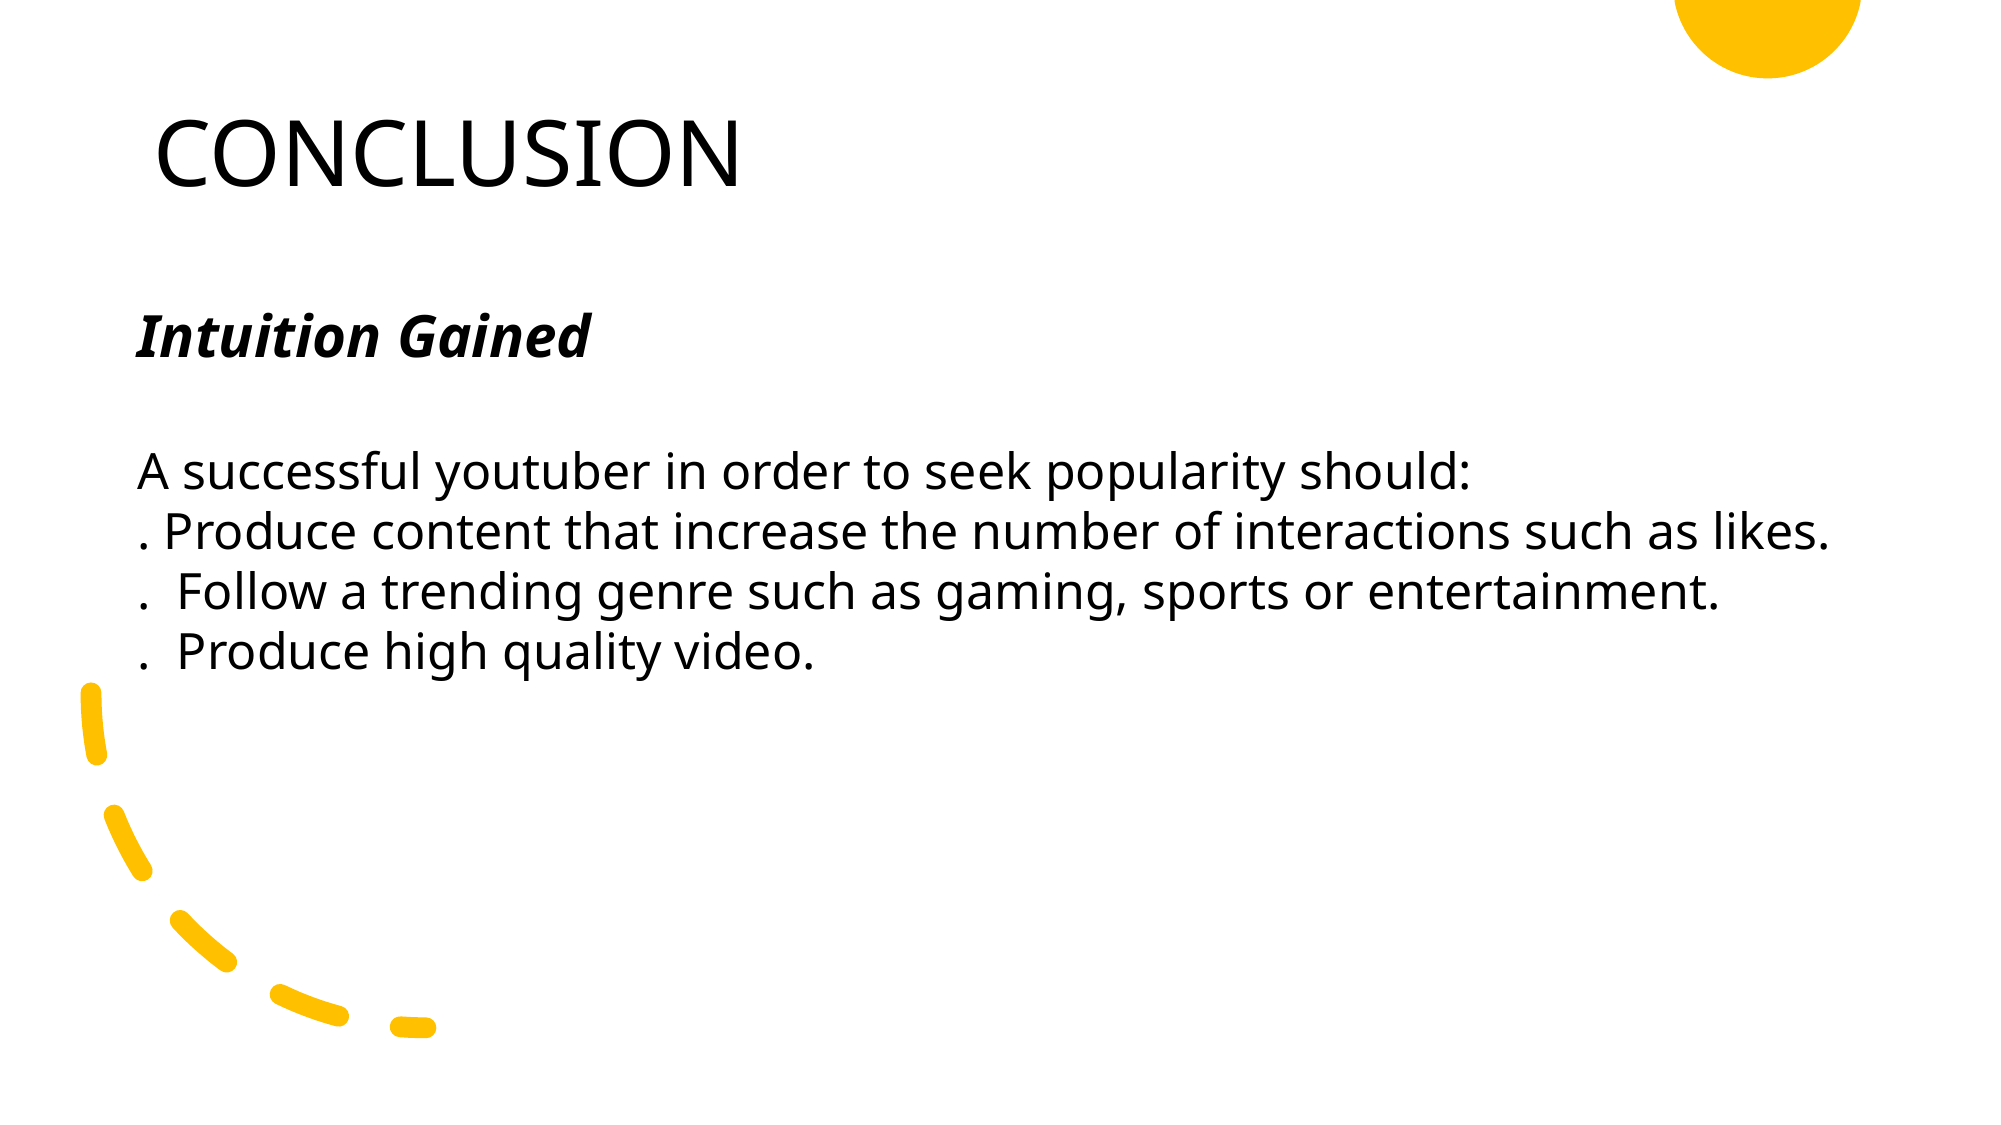

CONCLUSION
Intuition Gained
A successful youtuber in order to seek popularity should:
. Produce content that increase the number of interactions such as likes.
.  Follow a trending genre such as gaming, sports or entertainment.
.  Produce high quality video.